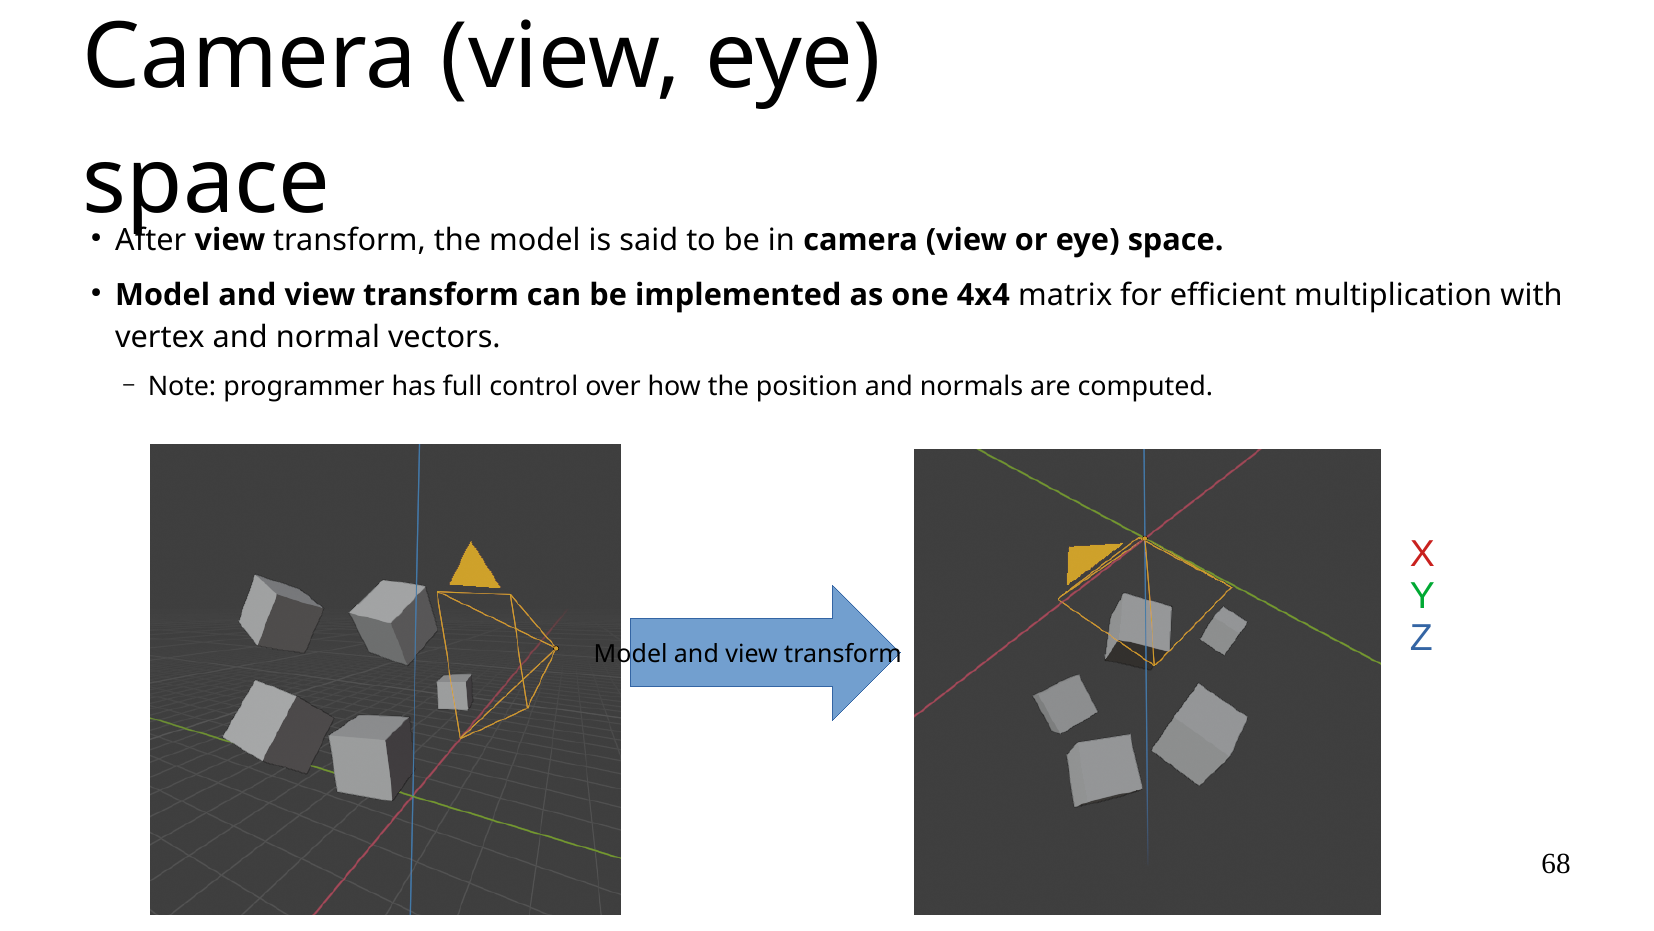

# Camera (view, eye) space
After view transform, the model is said to be in camera (view or eye) space.
Model and view transform can be implemented as one 4x4 matrix for efficient multiplication with vertex and normal vectors.
Note: programmer has full control over how the position and normals are computed.
X
Y
Z
Model and view transform
68